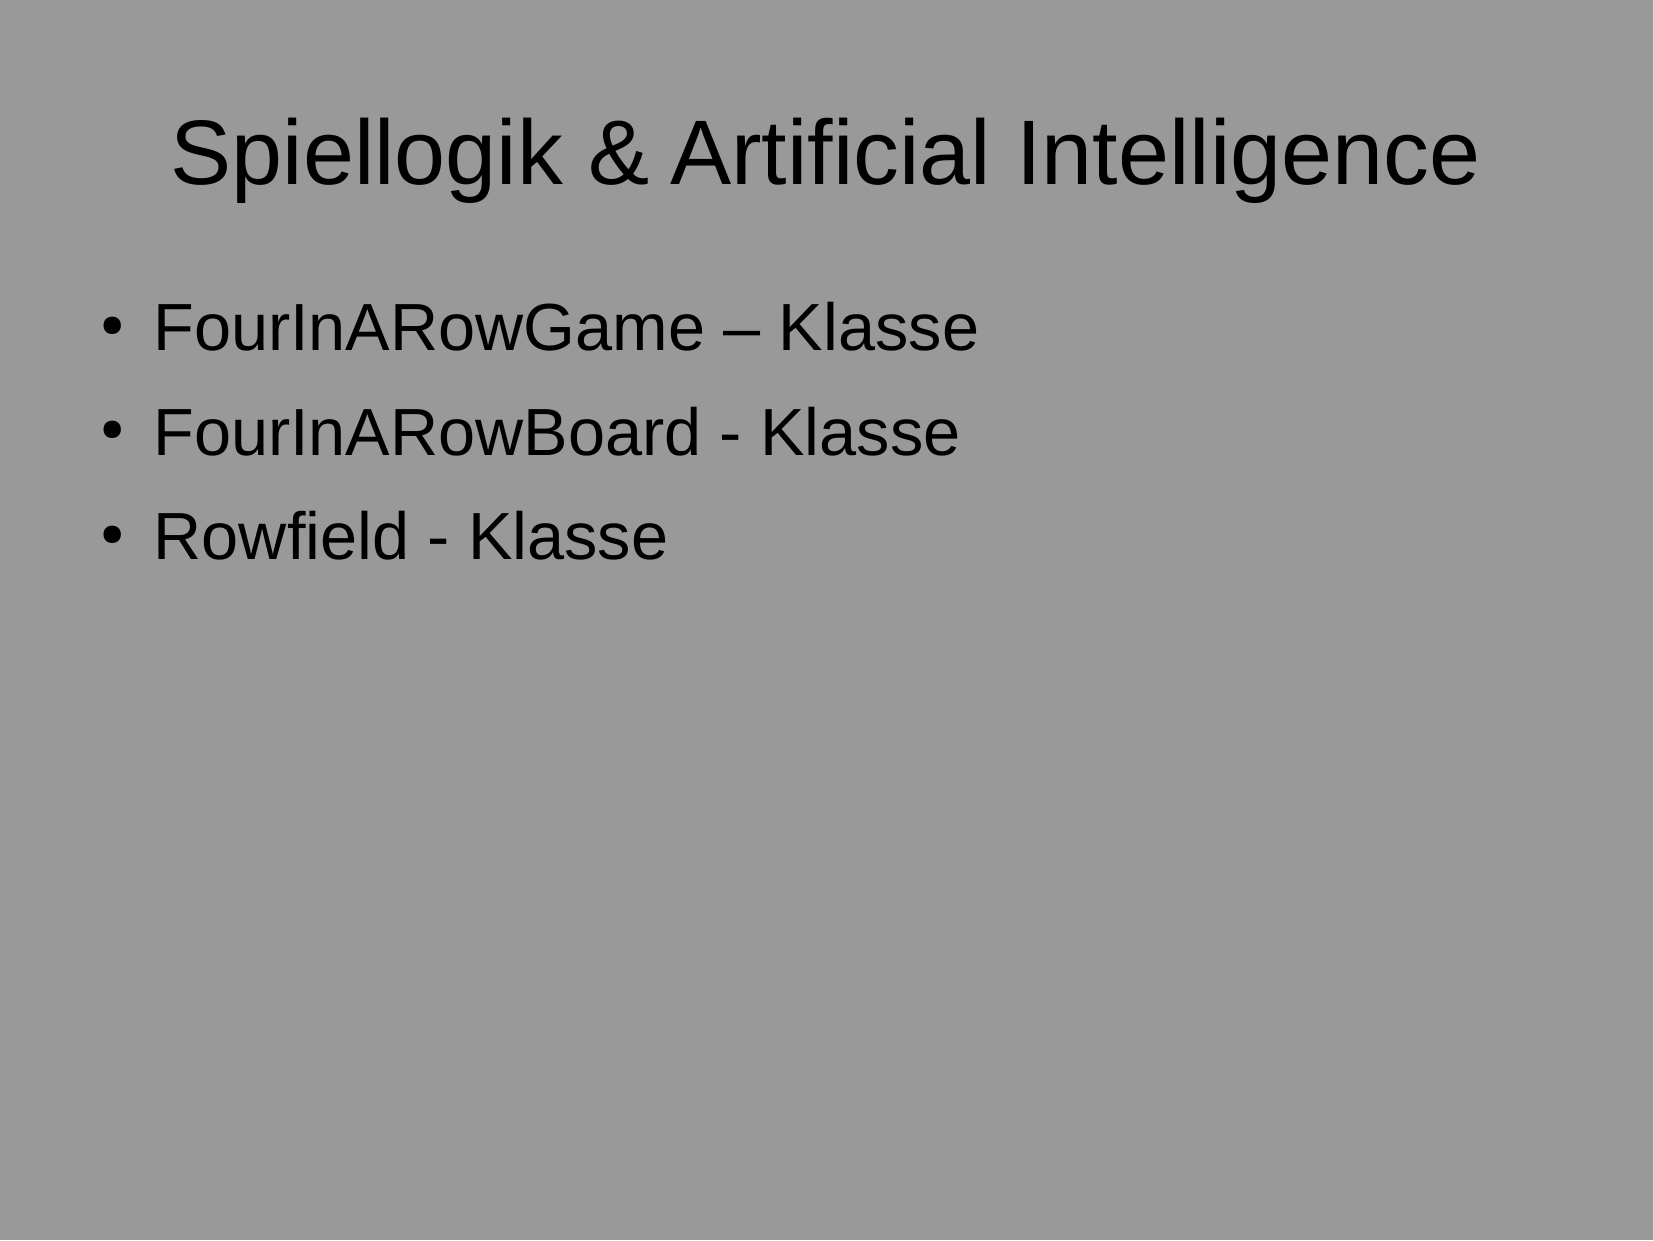

# Spiellogik & Artificial Intelligence
FourInARowGame – Klasse
FourInARowBoard - Klasse
Rowfield - Klasse